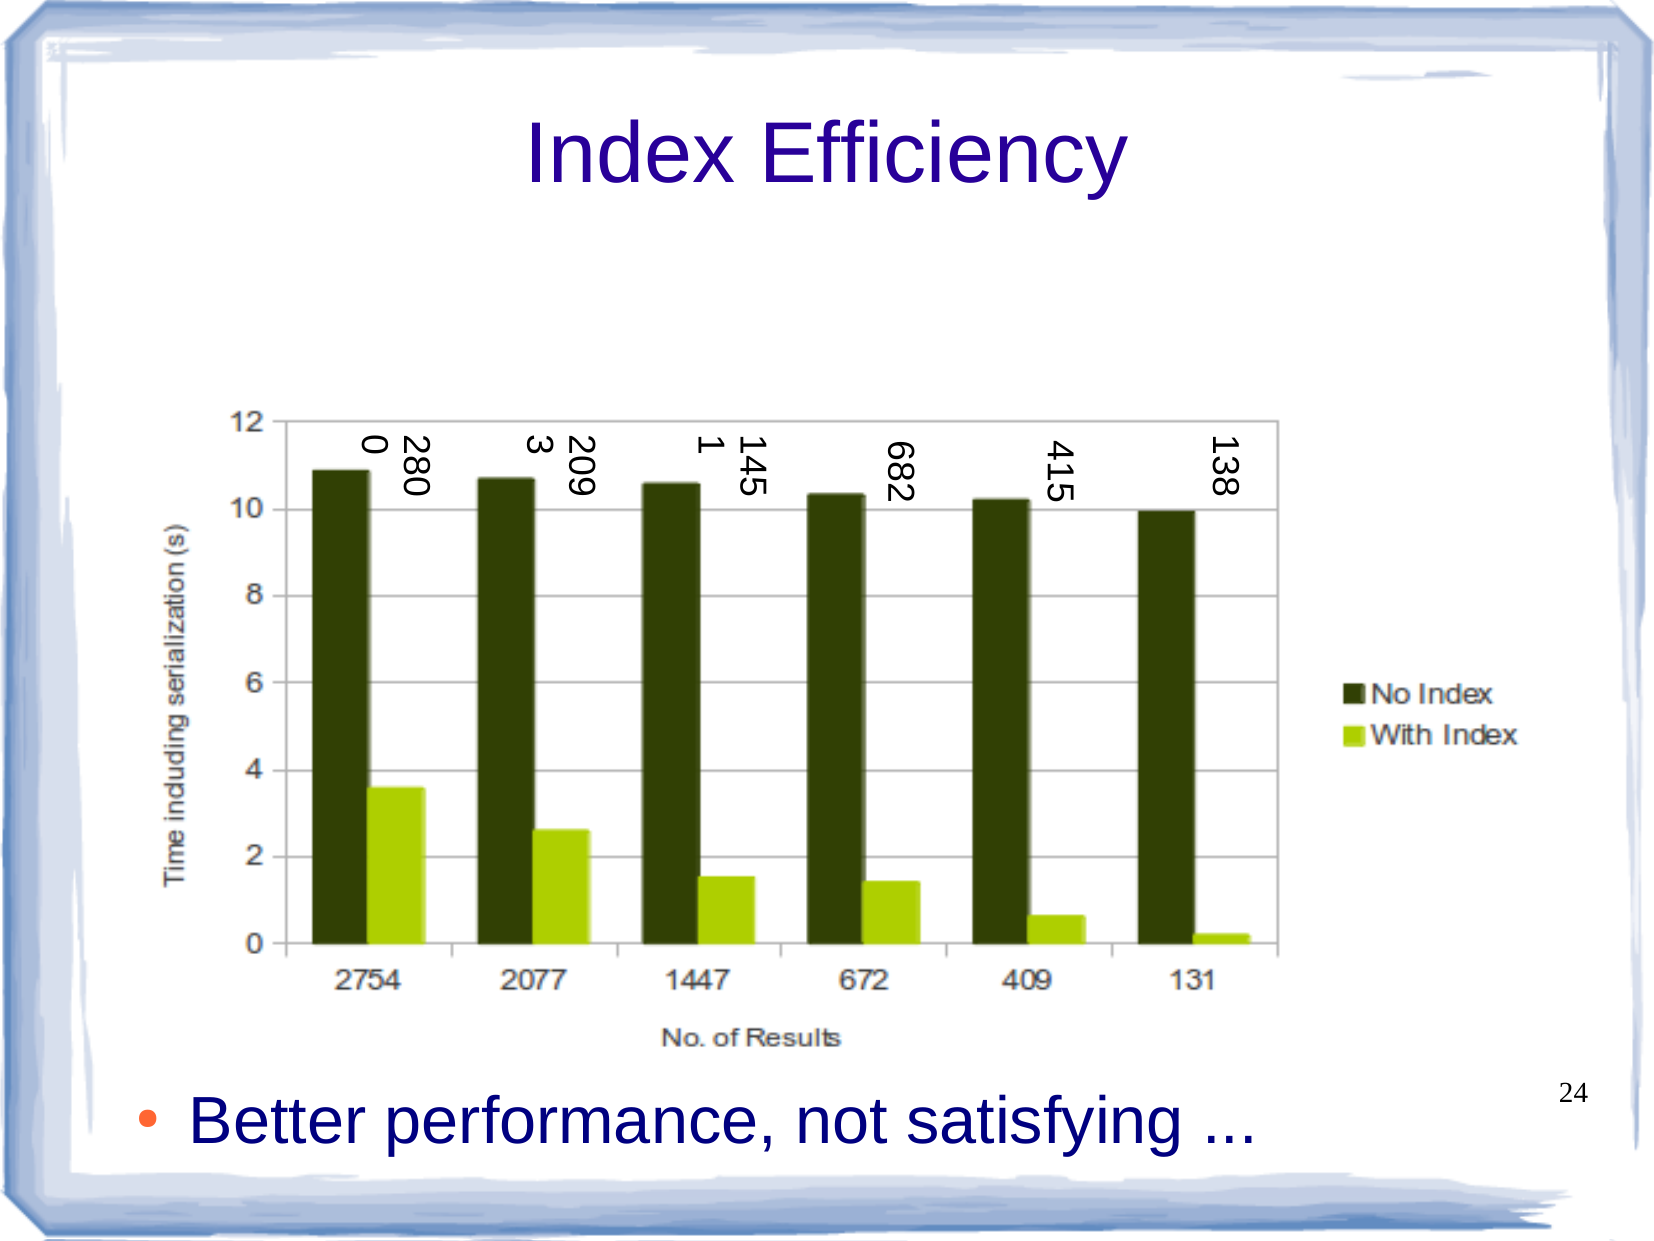

# Index Efficiency
2800
2093
1451
138
682
415
Better performance, not satisfying ...
24